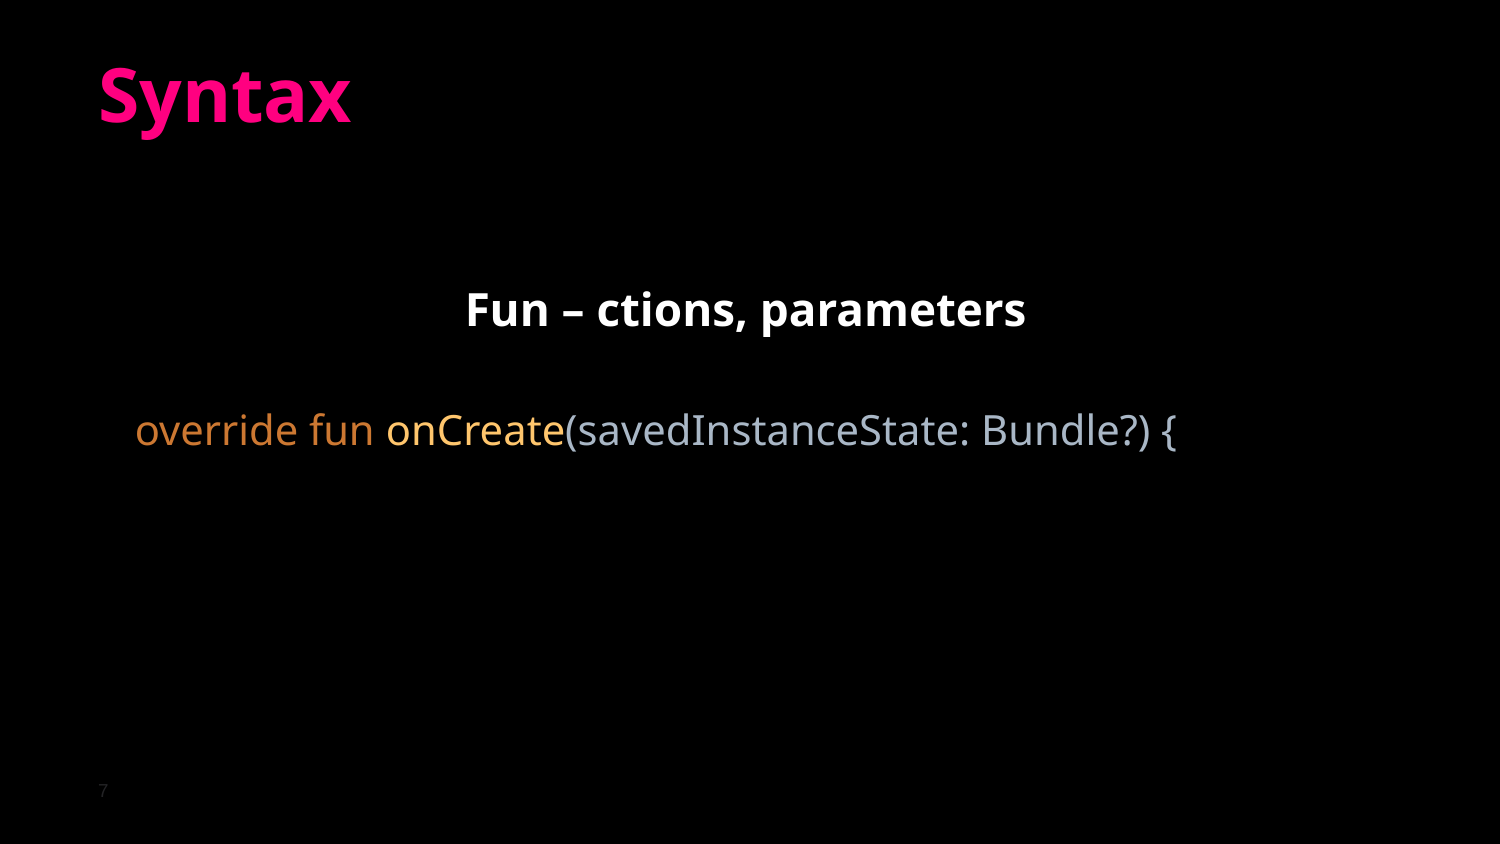

# Syntax
Fun – ctions, parameters
override fun onCreate(savedInstanceState: Bundle?) {